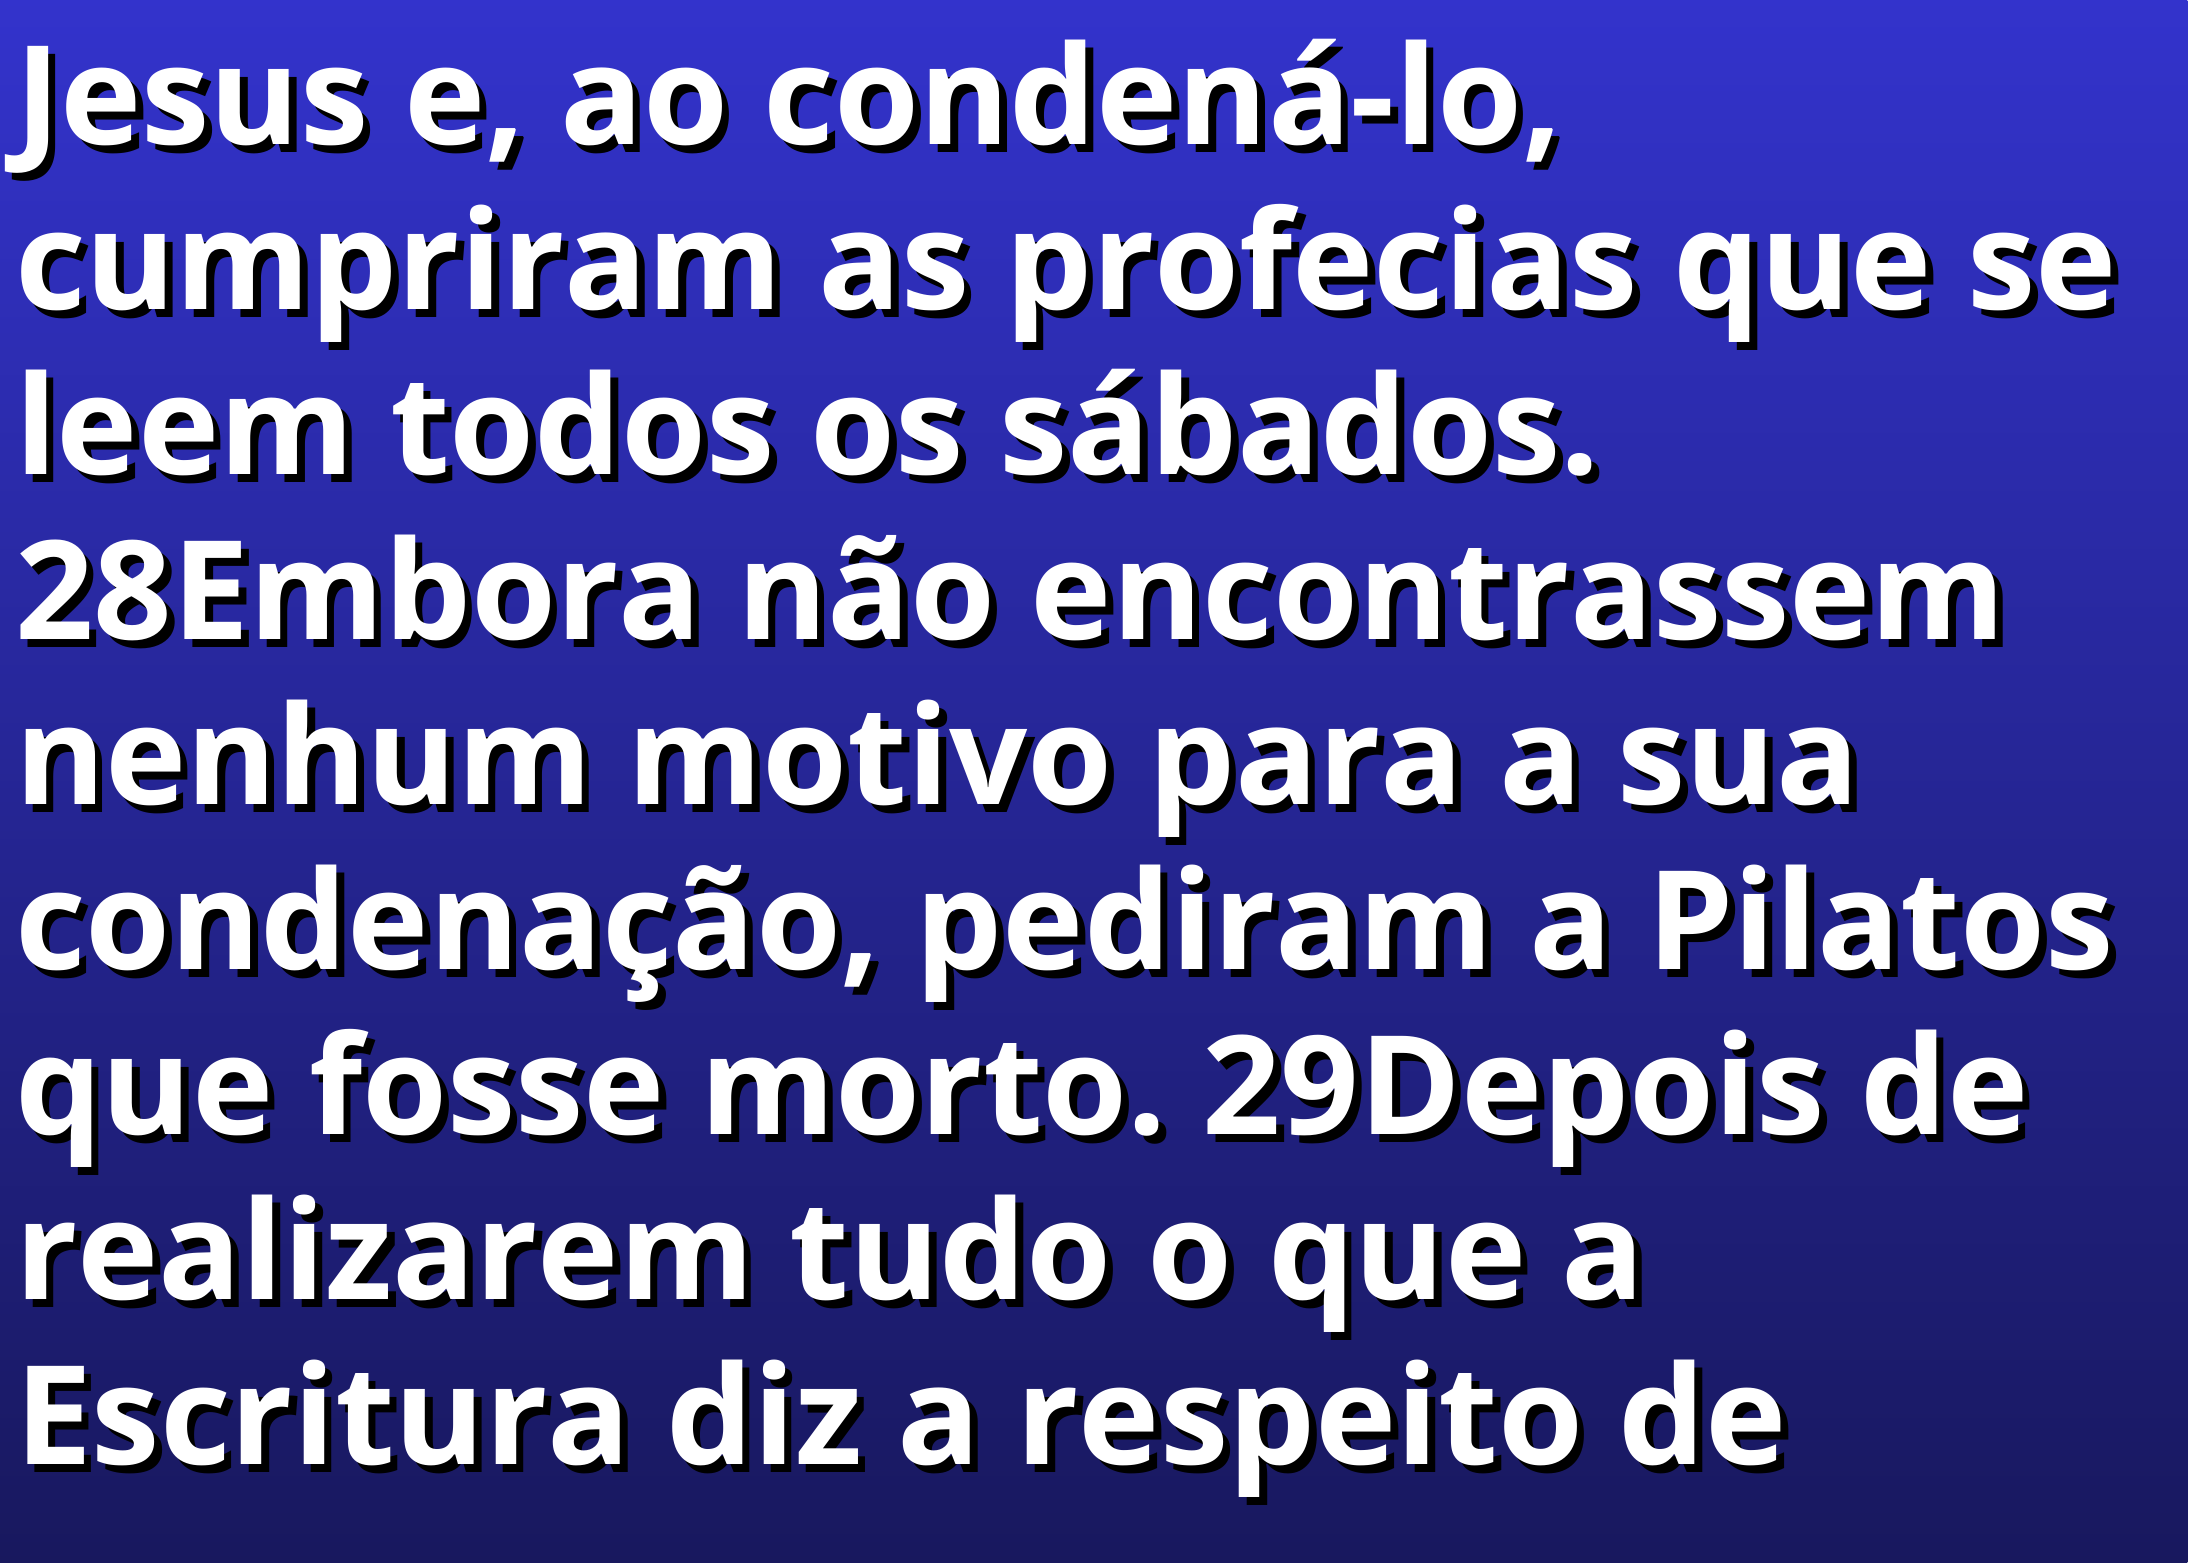

Jesus e, ao condená-lo, cumpriram as profecias que se leem todos os sábados. 28Embora não encontrassem nenhum motivo para a sua condenação, pediram a Pilatos que fosse morto. 29Depois de realizarem tudo o que a Escritura diz a respeito de